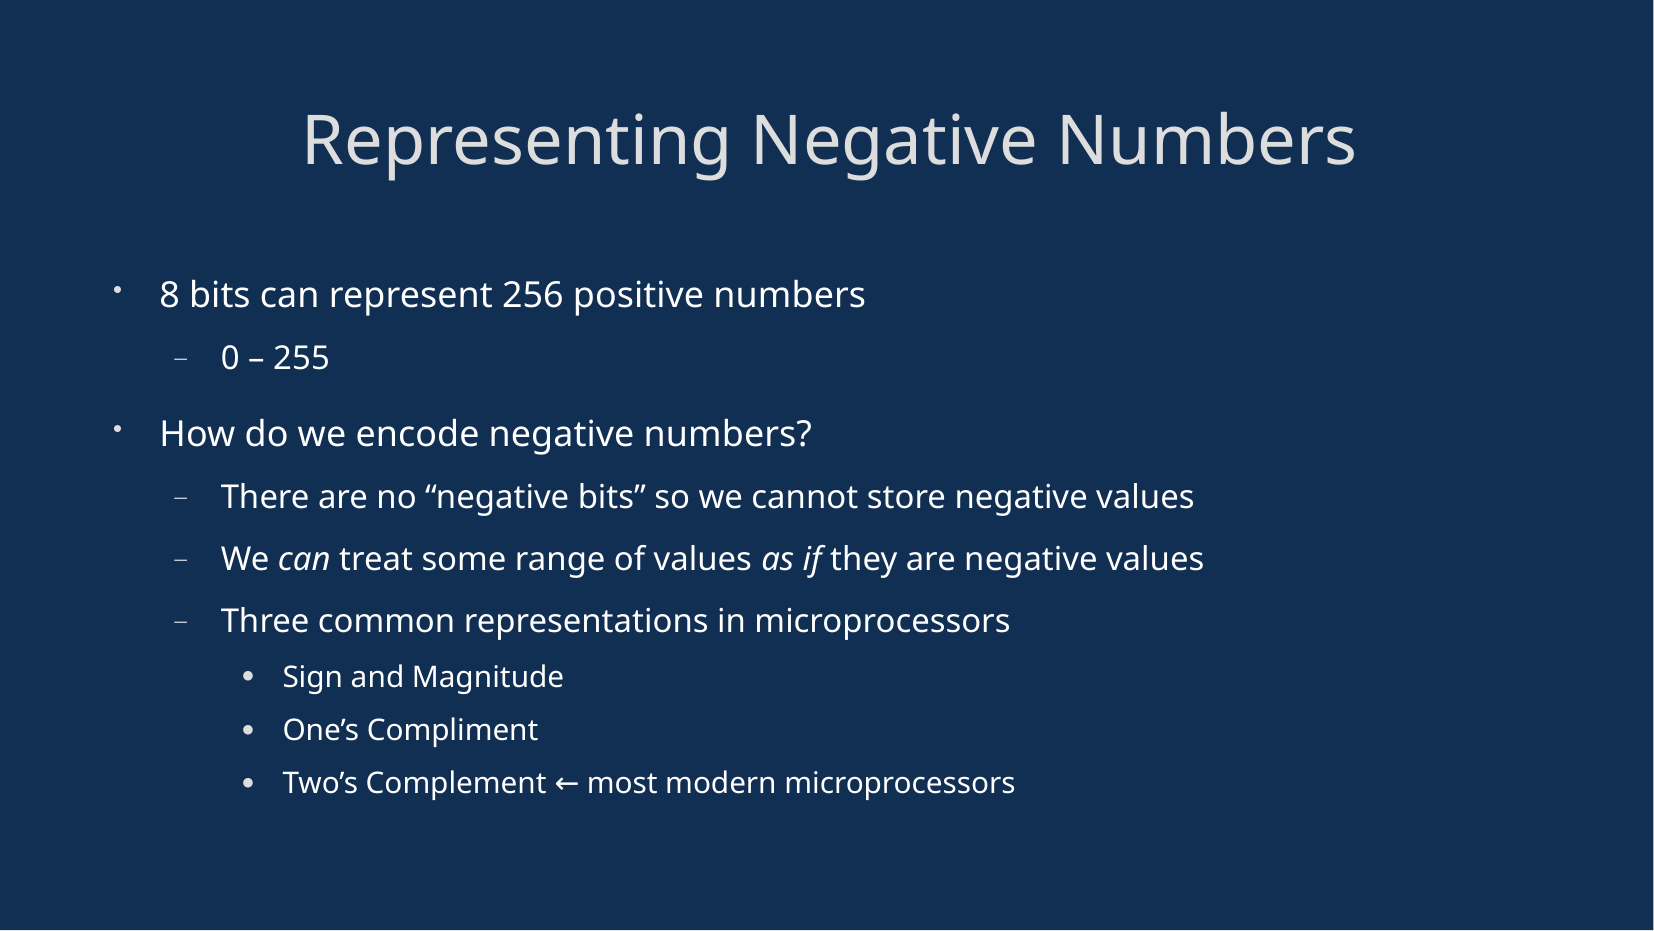

# Representing Negative Numbers
8 bits can represent 256 positive numbers
0 – 255
How do we encode negative numbers?
There are no “negative bits” so we cannot store negative values
We can treat some range of values as if they are negative values
Three common representations in microprocessors
Sign and Magnitude
One’s Compliment
Two’s Complement ← most modern microprocessors